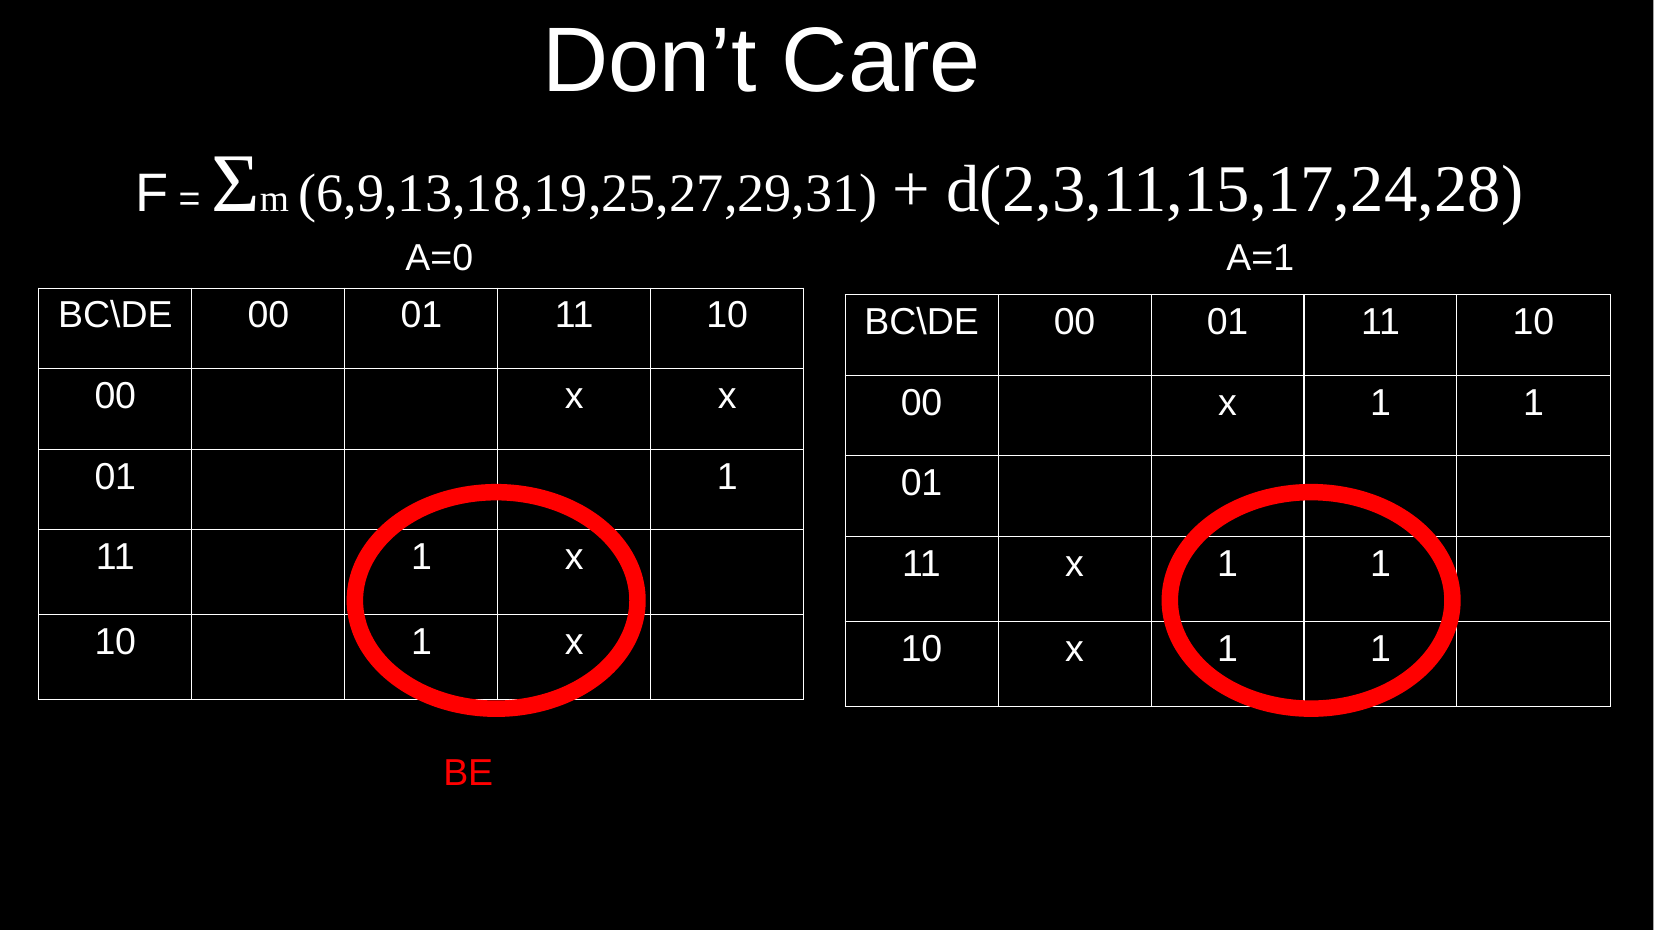

# Don’t Care
F = Σm (6,9,13,18,19,25,27,29,31) + d(2,3,11,15,17,24,28)
A=0
A=1
| BC\DE | 00 | 01 | 11 | 10 |
| --- | --- | --- | --- | --- |
| 00 | | | x | x |
| 01 | | | | 1 |
| 11 | | 1 | x | |
| 10 | | 1 | x | |
| BC\DE | 00 | 01 | 11 | 10 |
| --- | --- | --- | --- | --- |
| 00 | | x | 1 | 1 |
| 01 | | | | |
| 11 | x | 1 | 1 | |
| 10 | x | 1 | 1 | |
BE